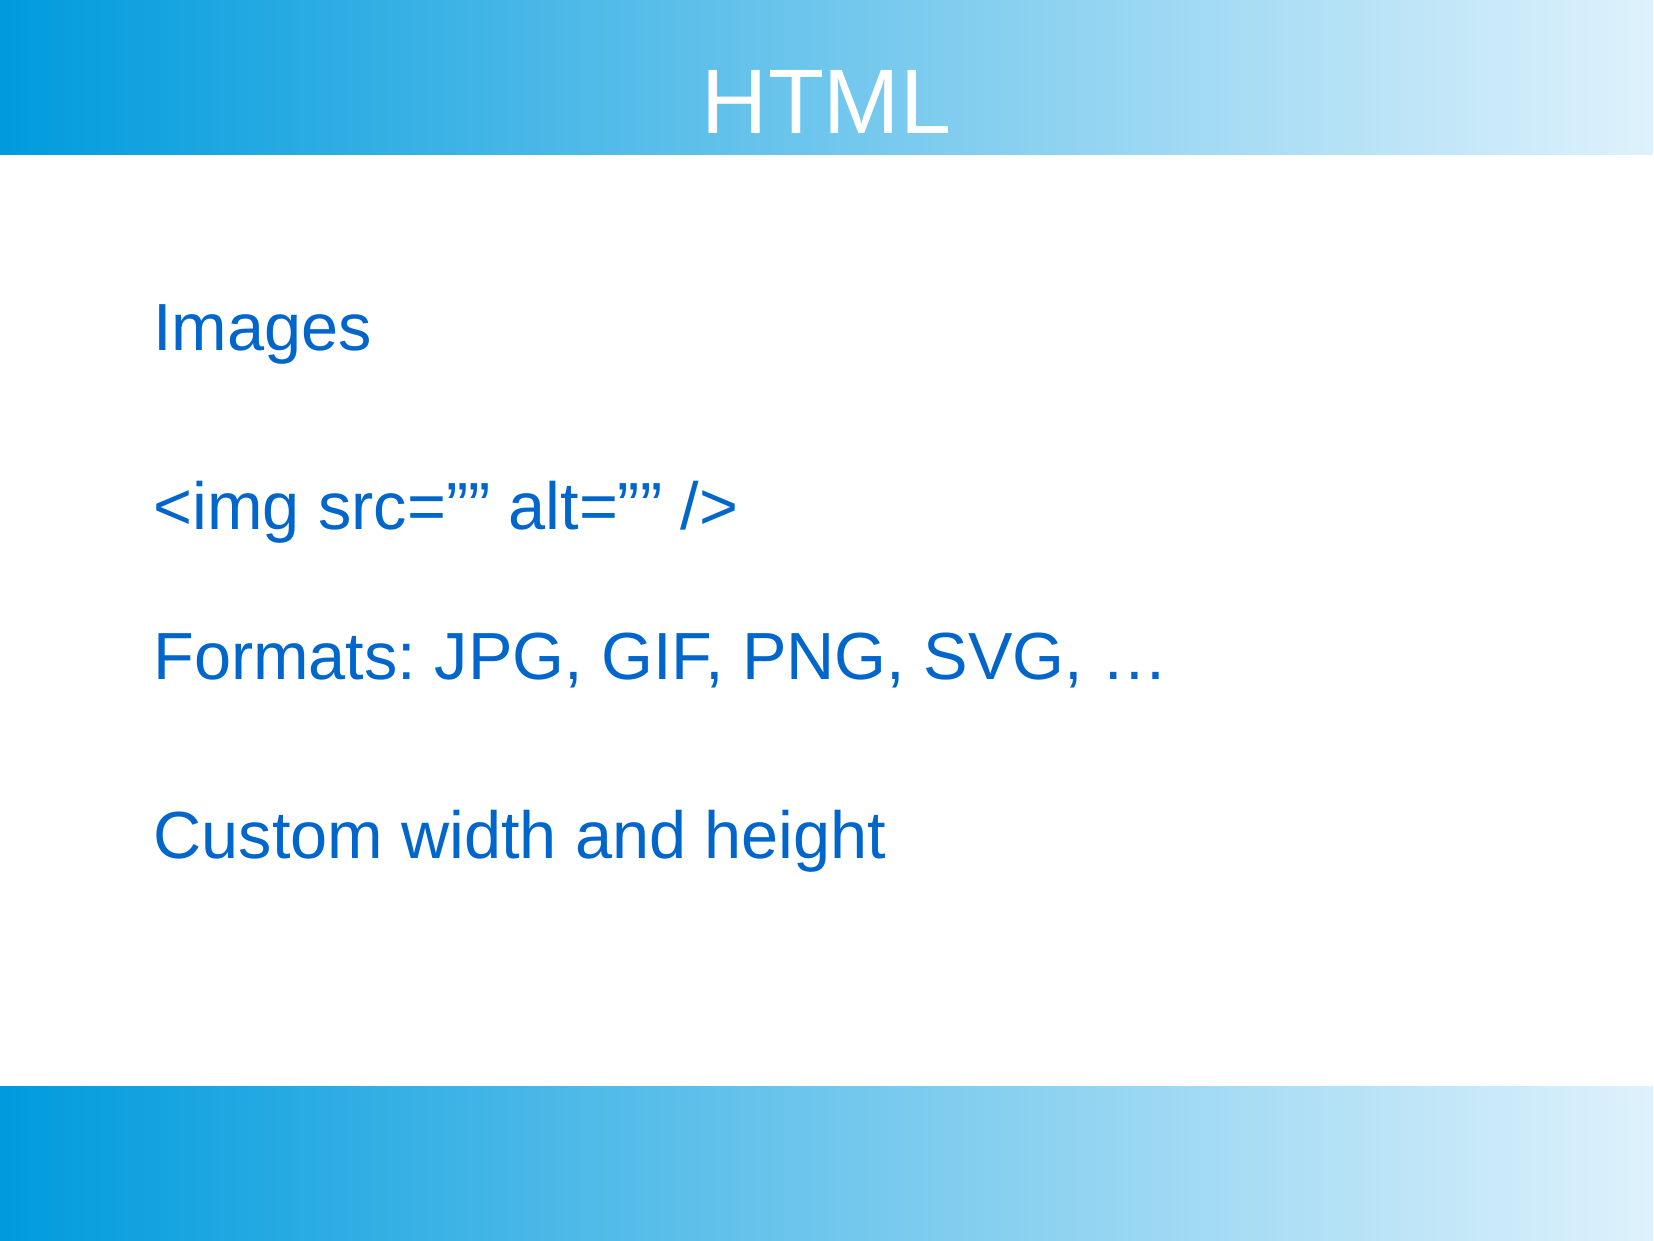

# HTML
Images
<img src=”” alt=”” />
Formats: JPG, GIF, PNG, SVG, …
Custom width and height